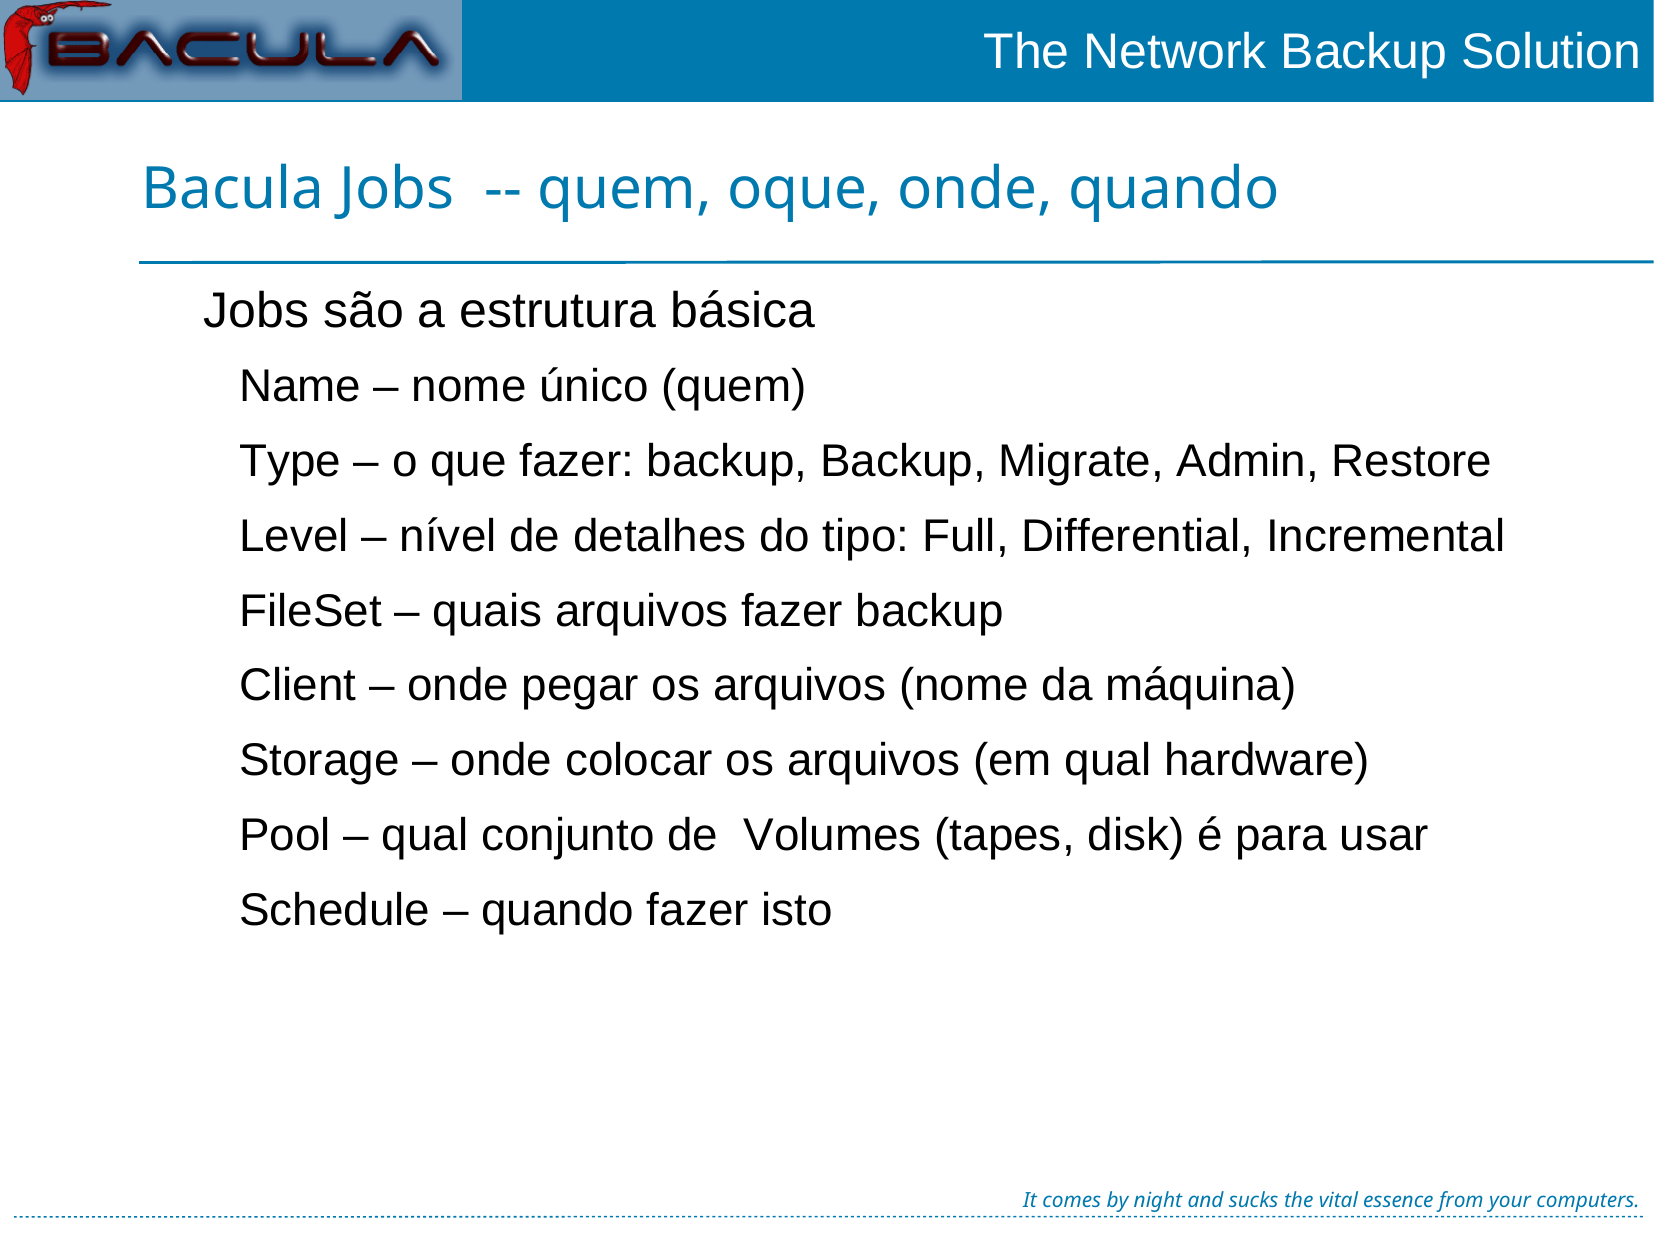

# Bacula Jobs -- quem, oque, onde, quando
Jobs são a estrutura básica
Name – nome único (quem)
Type – o que fazer: backup, Backup, Migrate, Admin, Restore
Level – nível de detalhes do tipo: Full, Differential, Incremental
FileSet – quais arquivos fazer backup
Client – onde pegar os arquivos (nome da máquina)
Storage – onde colocar os arquivos (em qual hardware)
Pool – qual conjunto de Volumes (tapes, disk) é para usar
Schedule – quando fazer isto